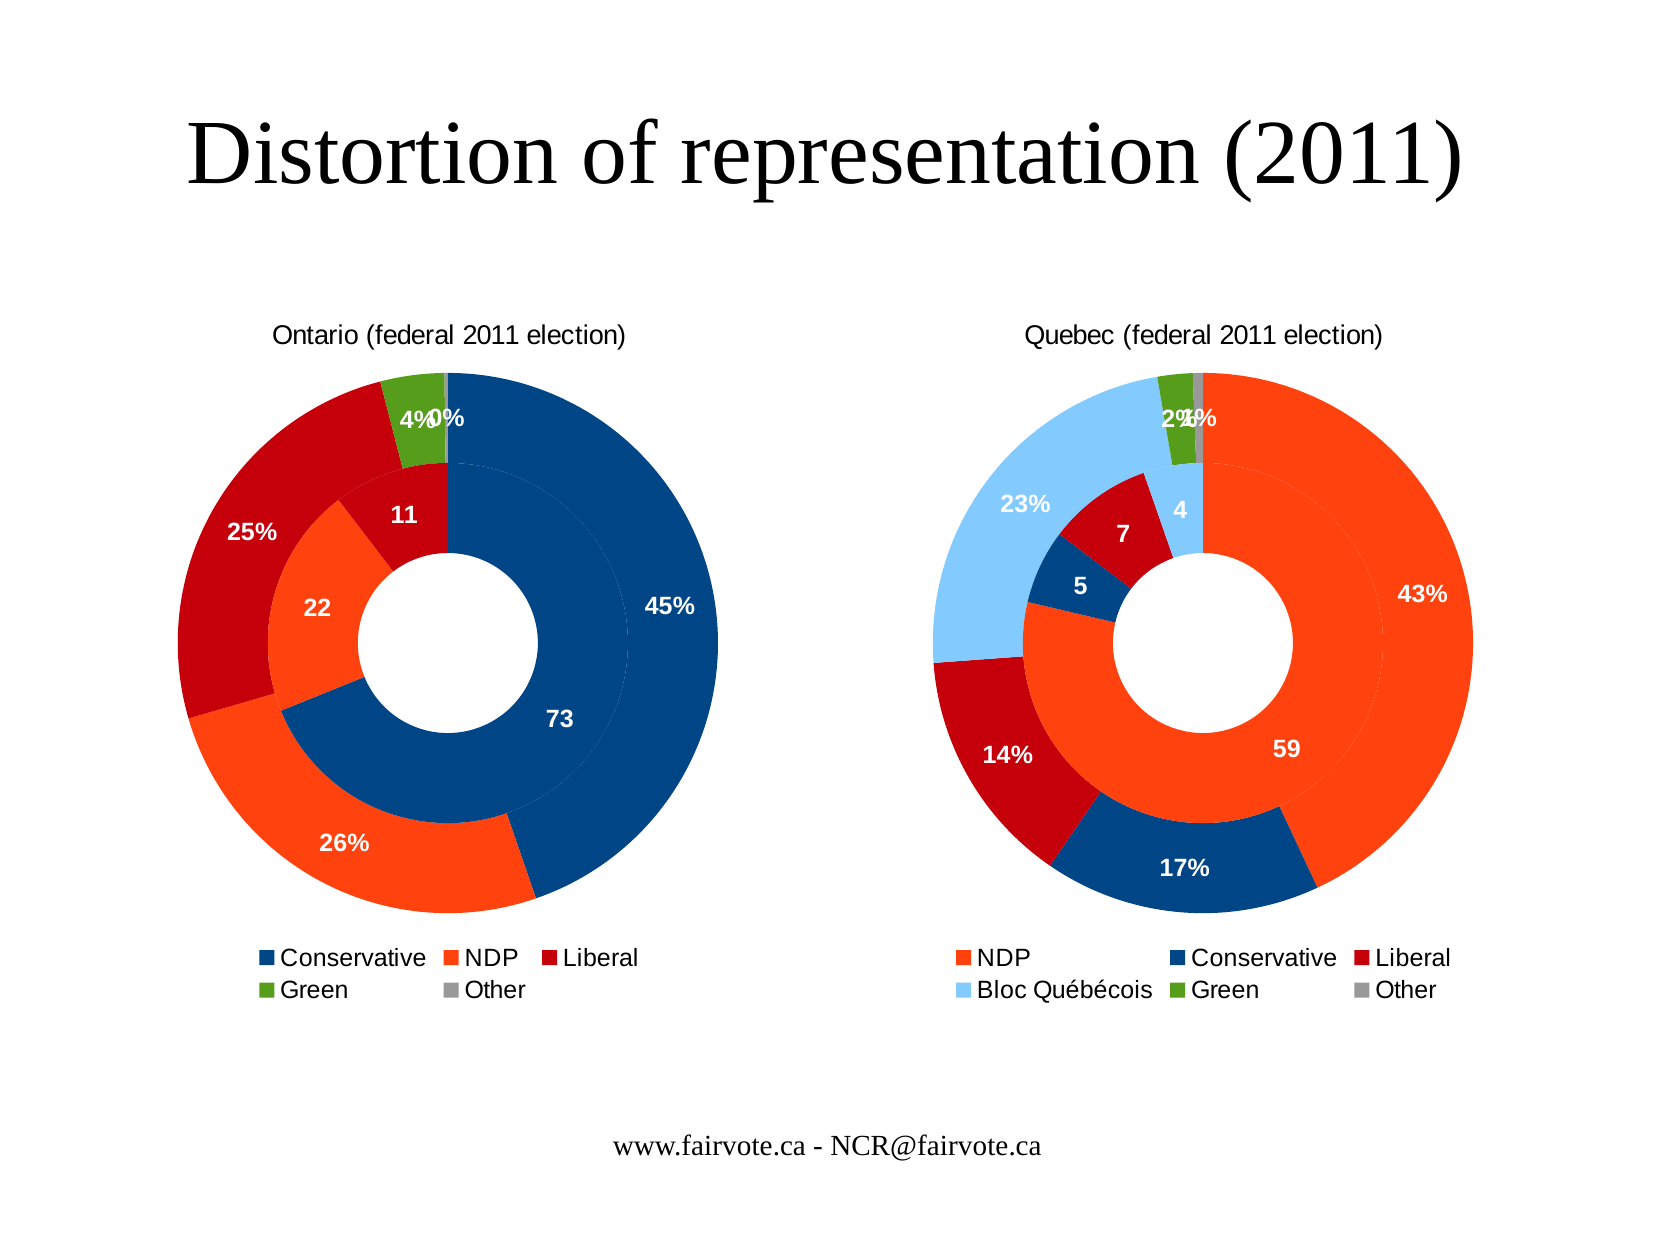

# Distortion of representation (2011)
### Chart: Ontario (federal 2011 election)
| Category | % des votes | Sièges |
|---|---|---|
| Conservative | 44.4 | 73.0 |
| NDP | 25.6 | 22.0 |
| Liberal | 25.3 | 11.0 |
| Green | 3.8 | 0.0 |
| Other | 0.2 | 0.0 |
### Chart: Quebec (federal 2011 election)
| Category | % des votes | Sièges |
|---|---|---|
| NDP | 42.9 | 59.0 |
| Conservative | 16.5 | 5.0 |
| Liberal | 14.2 | 7.0 |
| Bloc Québécois | 23.4 | 4.0 |
| Green | 2.1 | 0.0 |
| Other | 0.6 | 0.0 |www.fairvote.ca - NCR@fairvote.ca